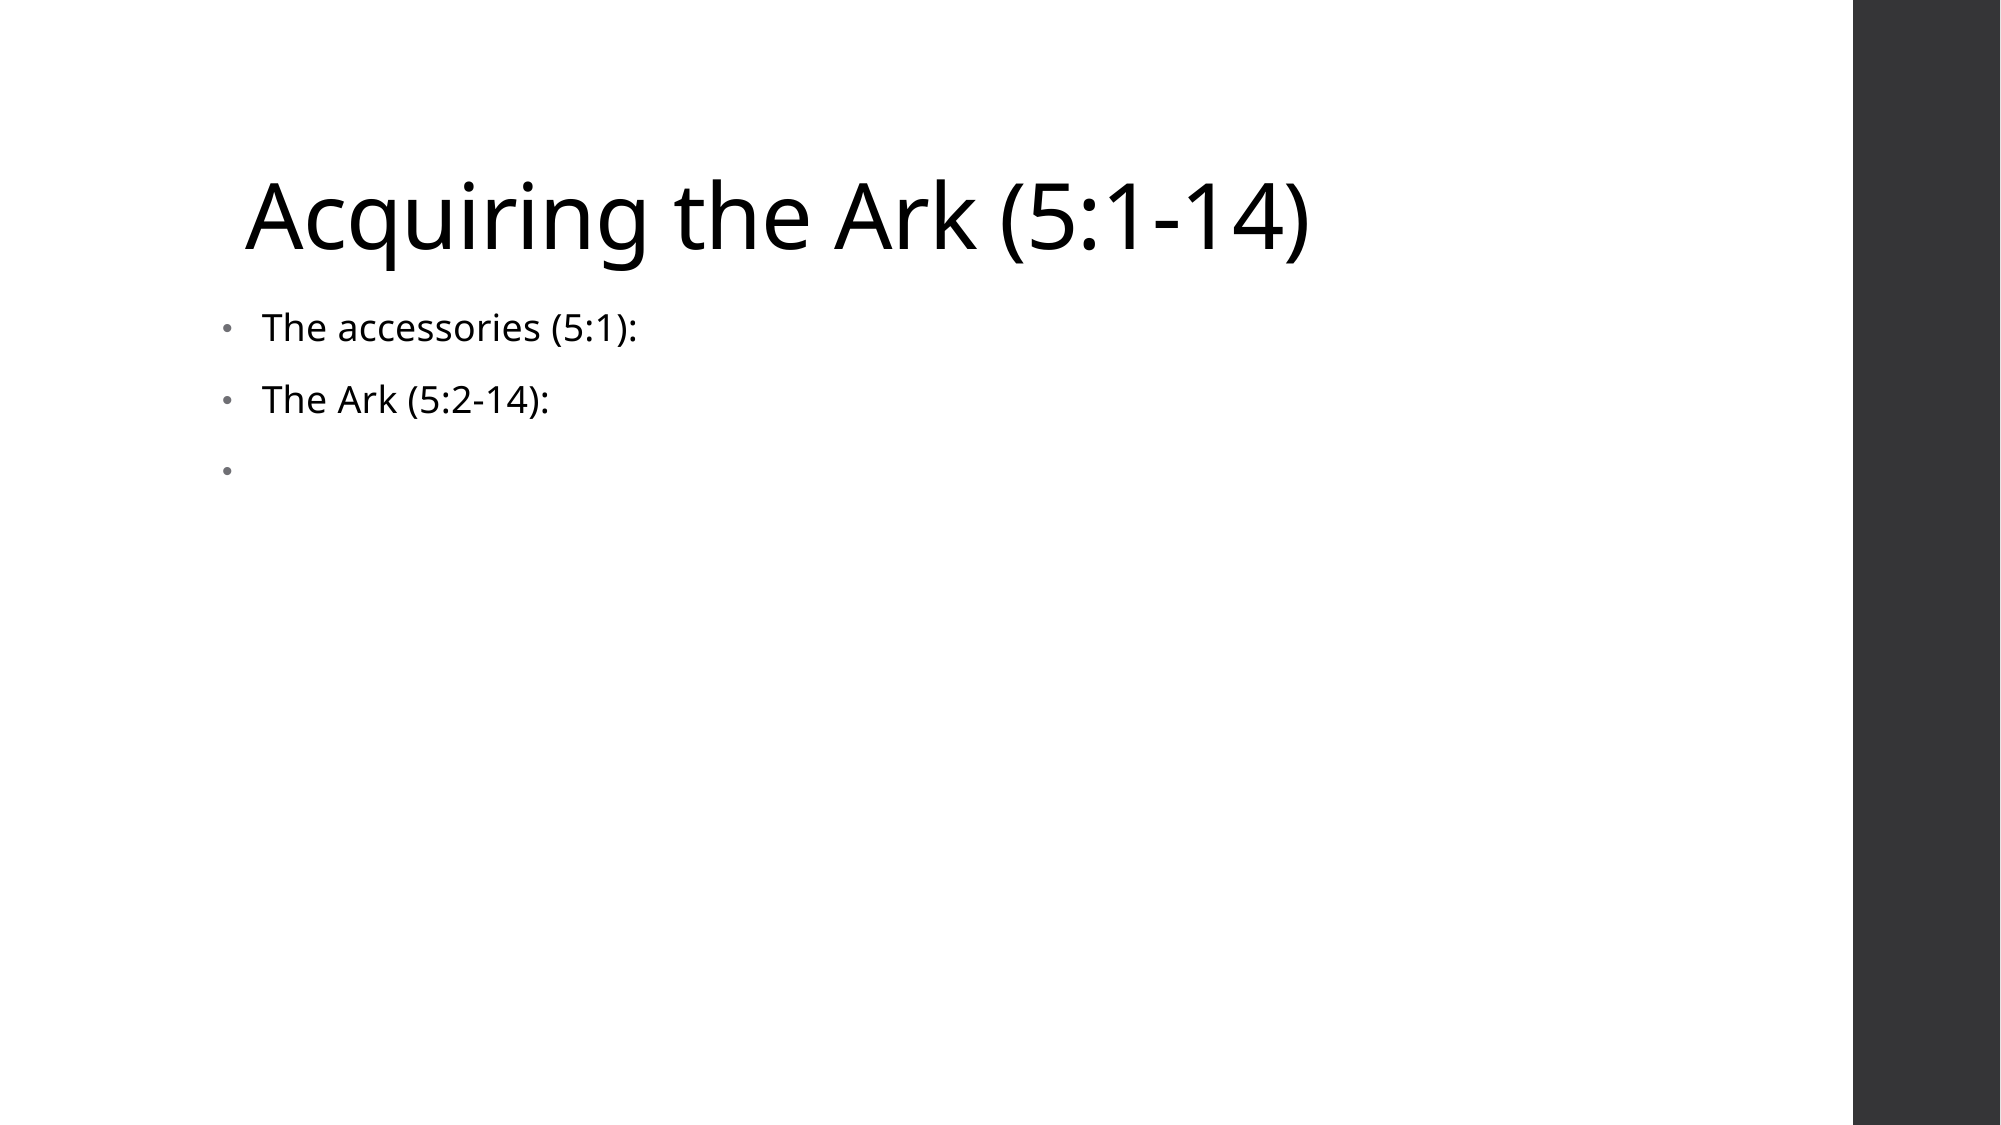

# Acquiring the Ark (5:1-14)
 The accessories (5:1):
 The Ark (5:2-14):